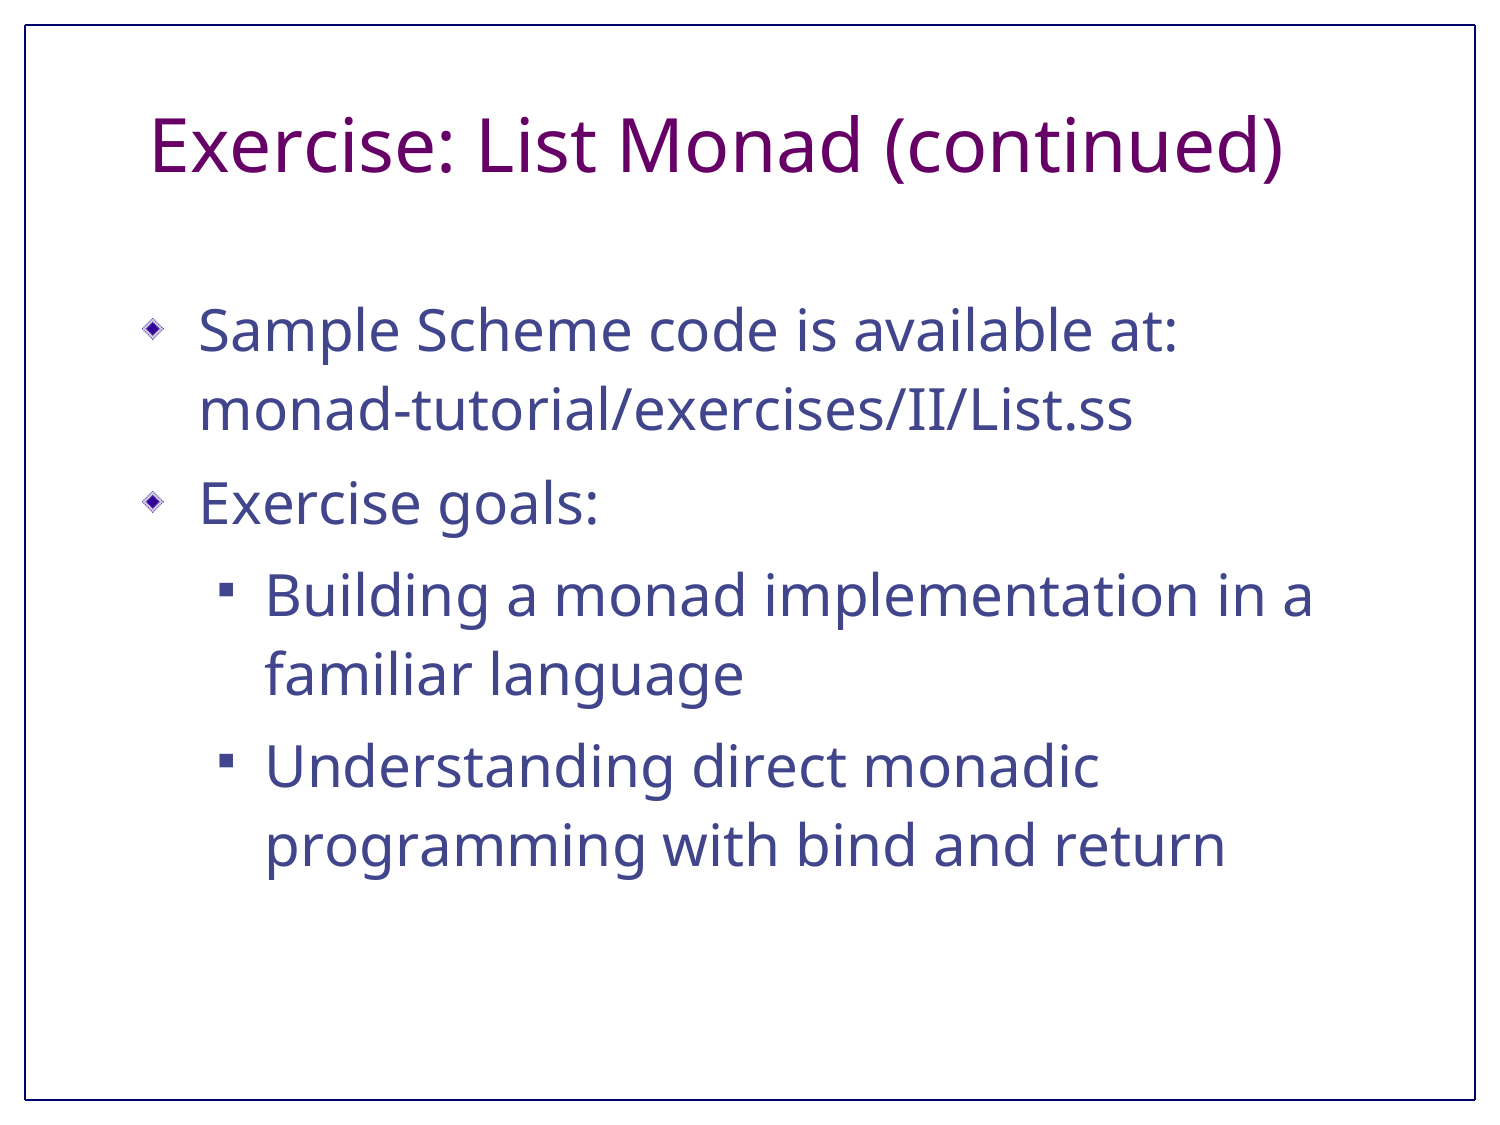

# Exercise: List Monad (continued)
Sample Scheme code is available at:
monad-tutorial/exercises/II/List.ss
Exercise goals:
Building a monad implementation in a familiar language
Understanding direct monadic programming with bind and return